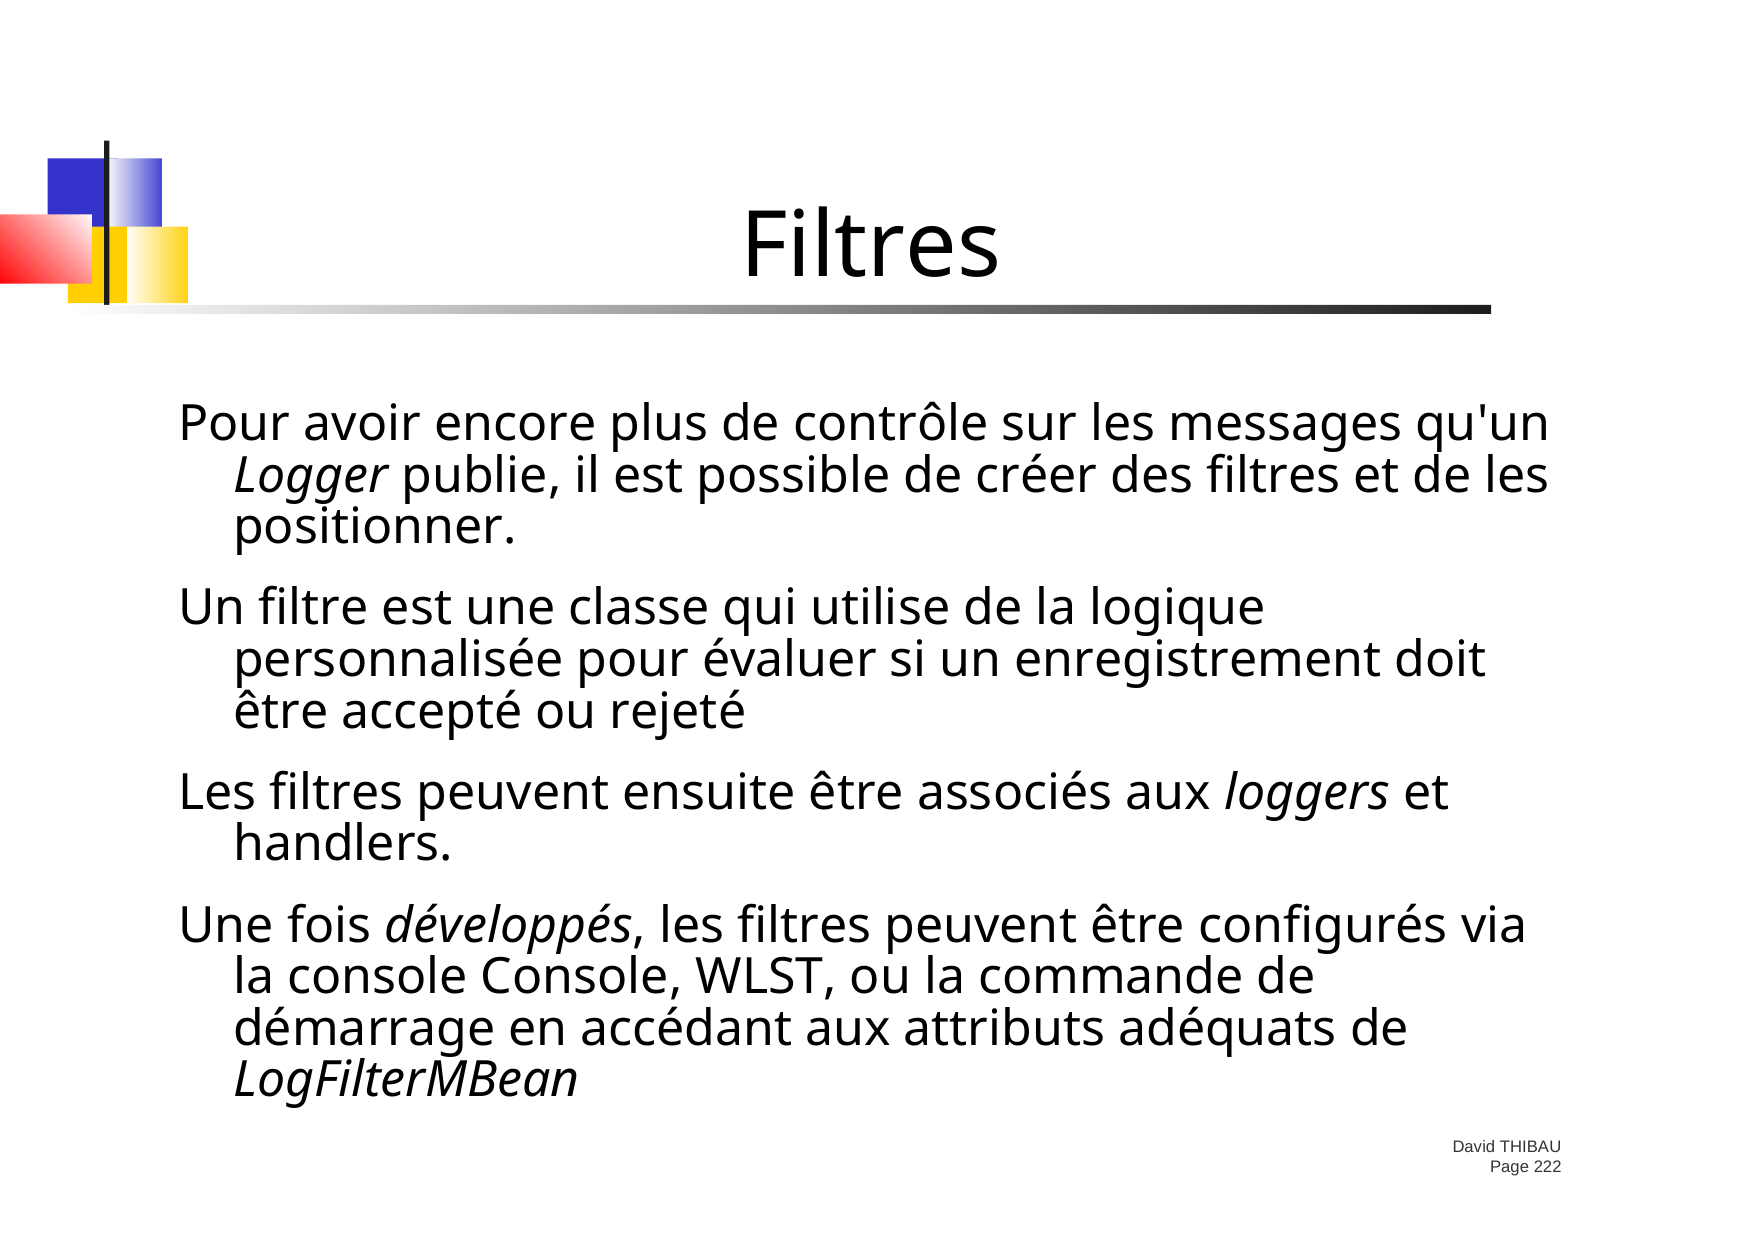

# Filtres
Pour avoir encore plus de contrôle sur les messages qu'un Logger publie, il est possible de créer des filtres et de les positionner.
Un filtre est une classe qui utilise de la logique personnalisée pour évaluer si un enregistrement doit être accepté ou rejeté
Les filtres peuvent ensuite être associés aux loggers et handlers.
Une fois développés, les filtres peuvent être configurés via la console Console, WLST, ou la commande de démarrage en accédant aux attributs adéquats de LogFilterMBean